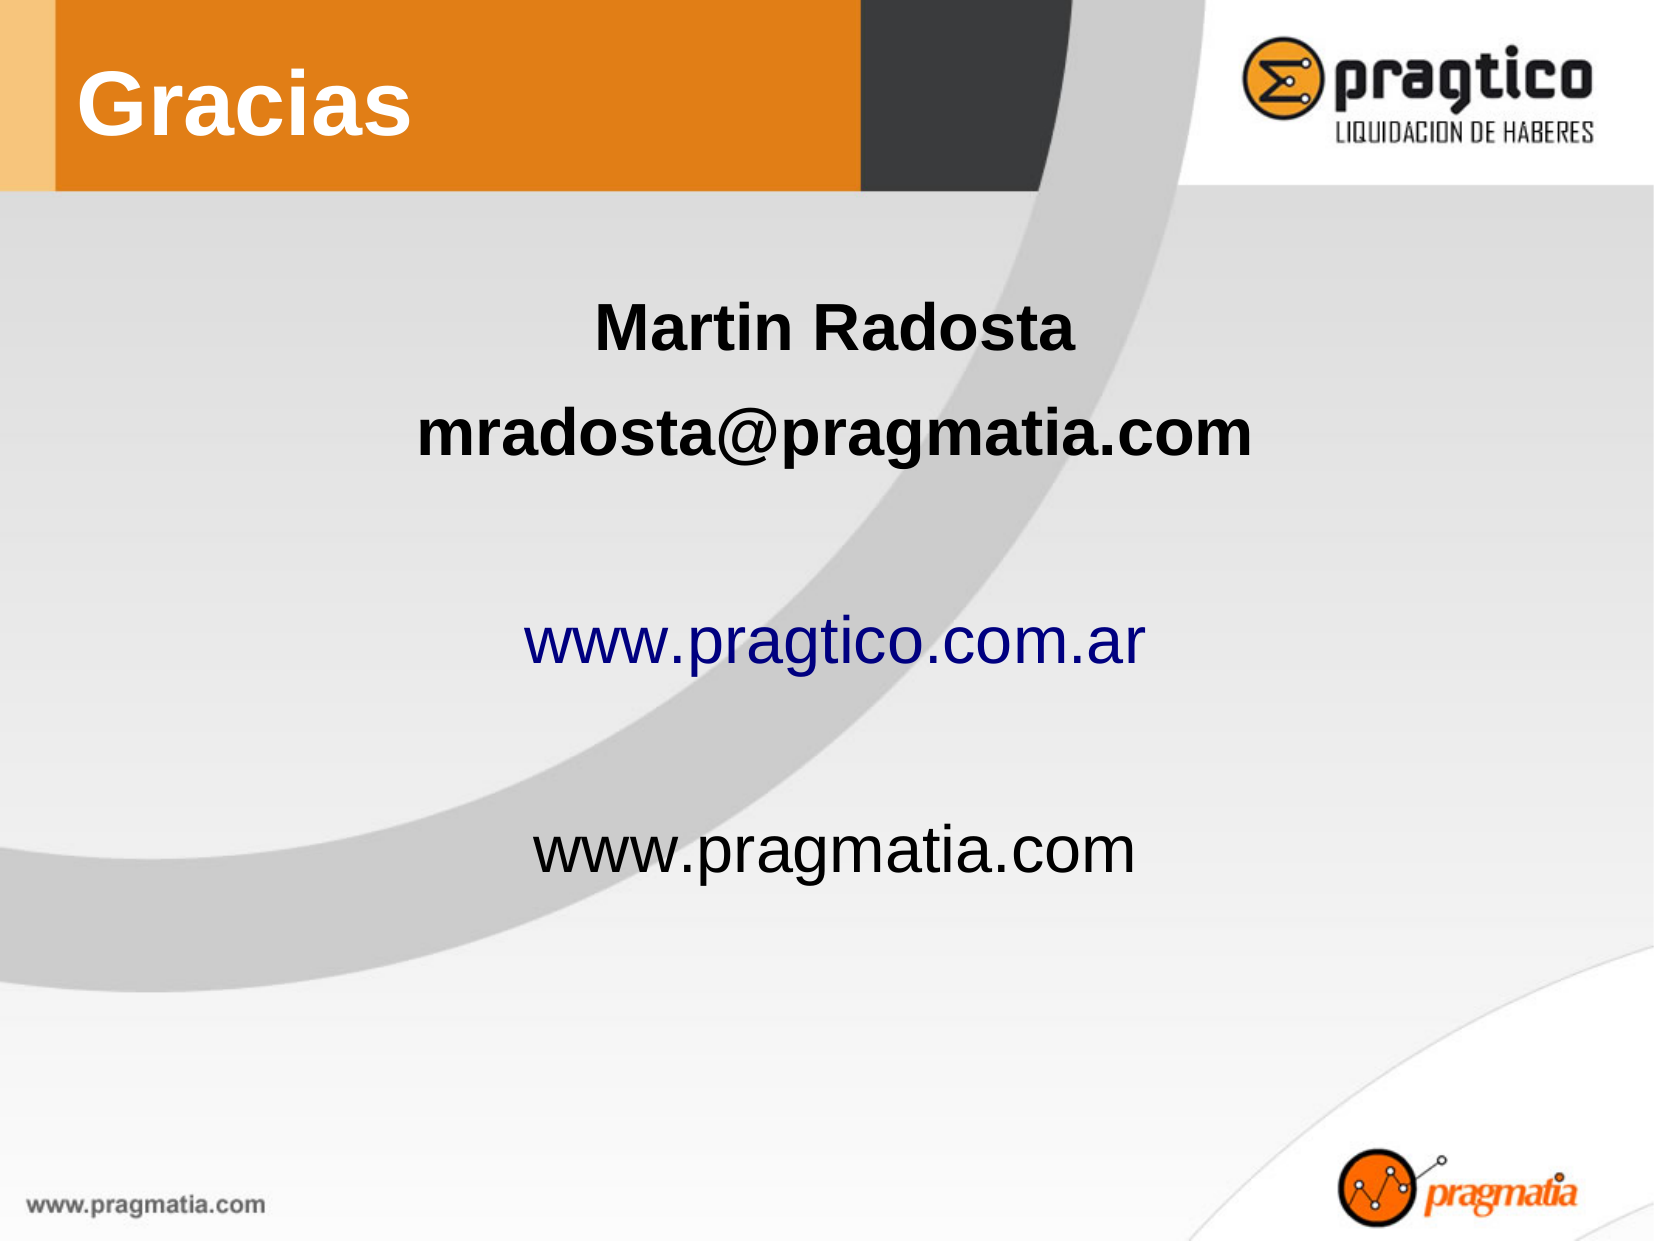

# Gracias
Martin Radosta
mradosta@pragmatia.com
www.pragtico.com.ar
www.pragmatia.com